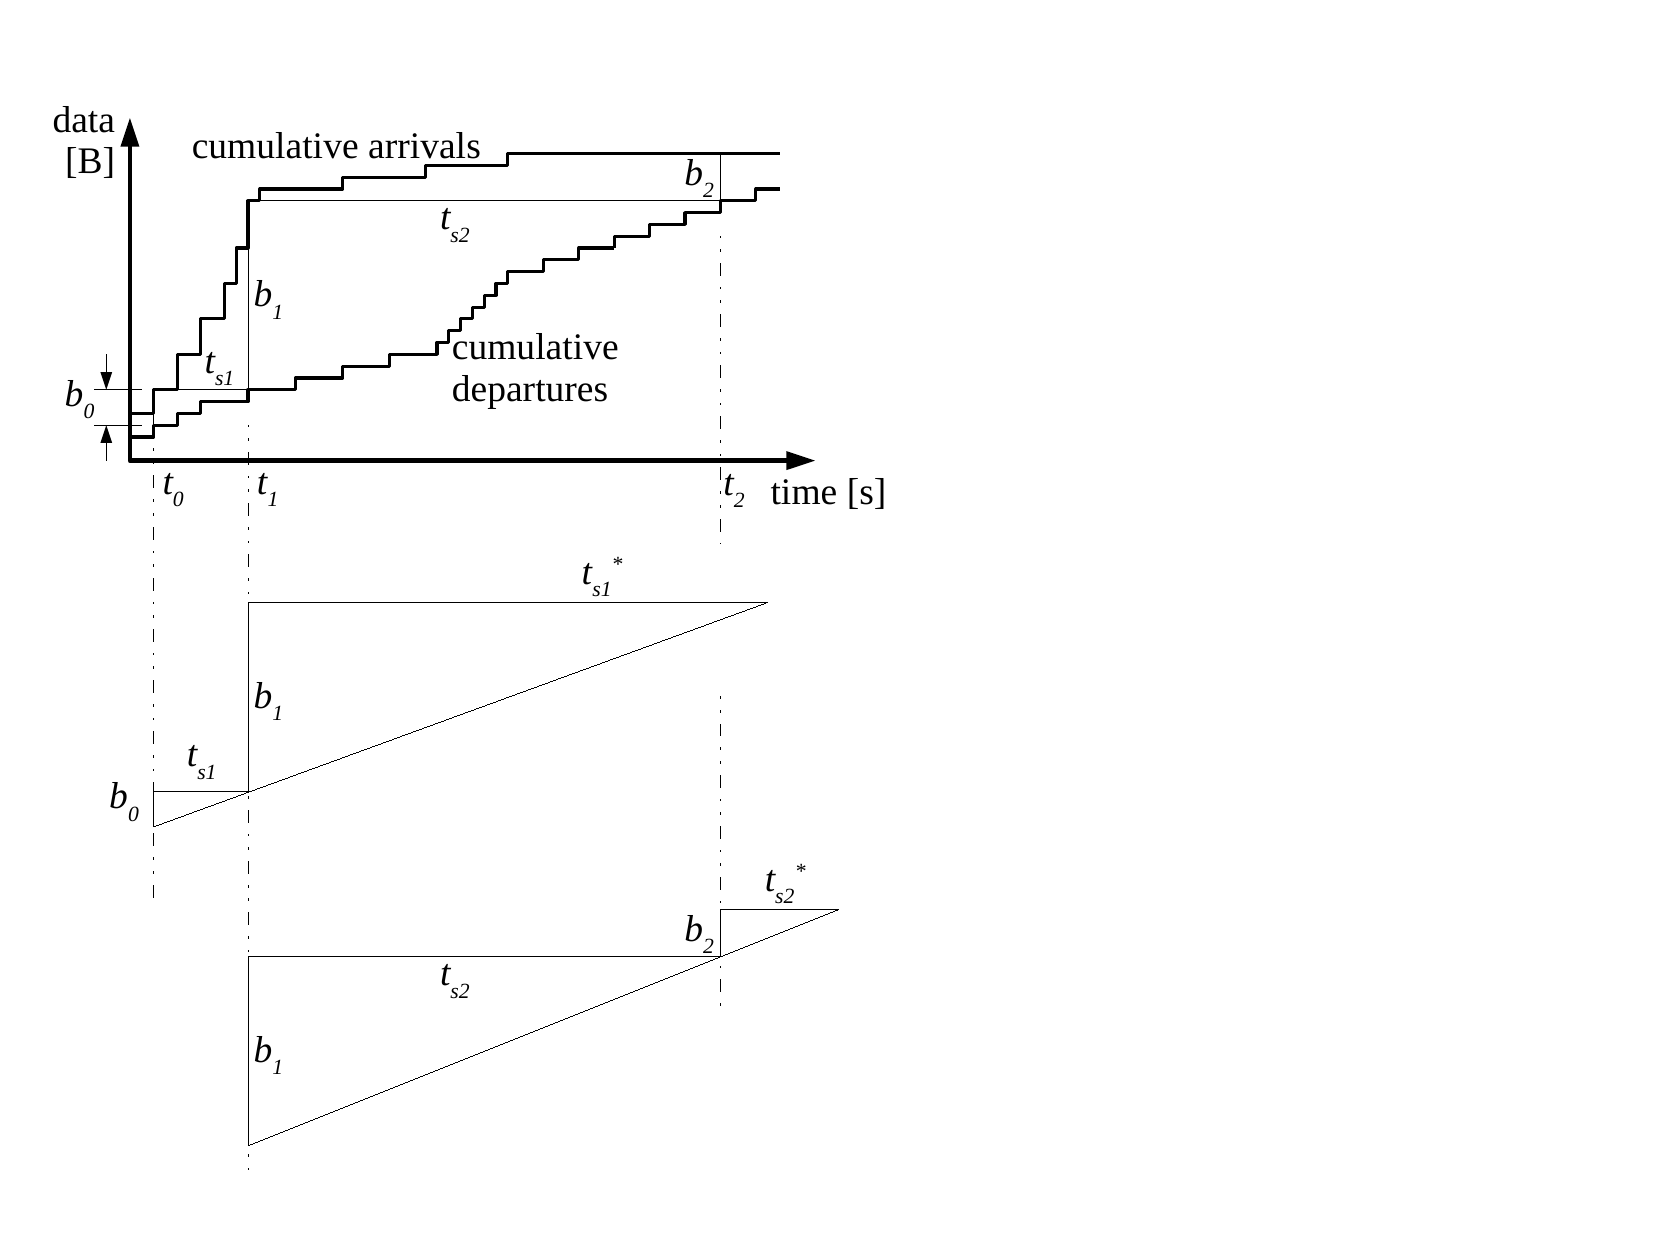

data
[B]
cumulative arrivals
b2
ts2
b1
cumulative
departures
ts1
b0
t0
t1
t2
time [s]
ts1*
b1
ts1
b0
ts2*
b2
ts2
b1